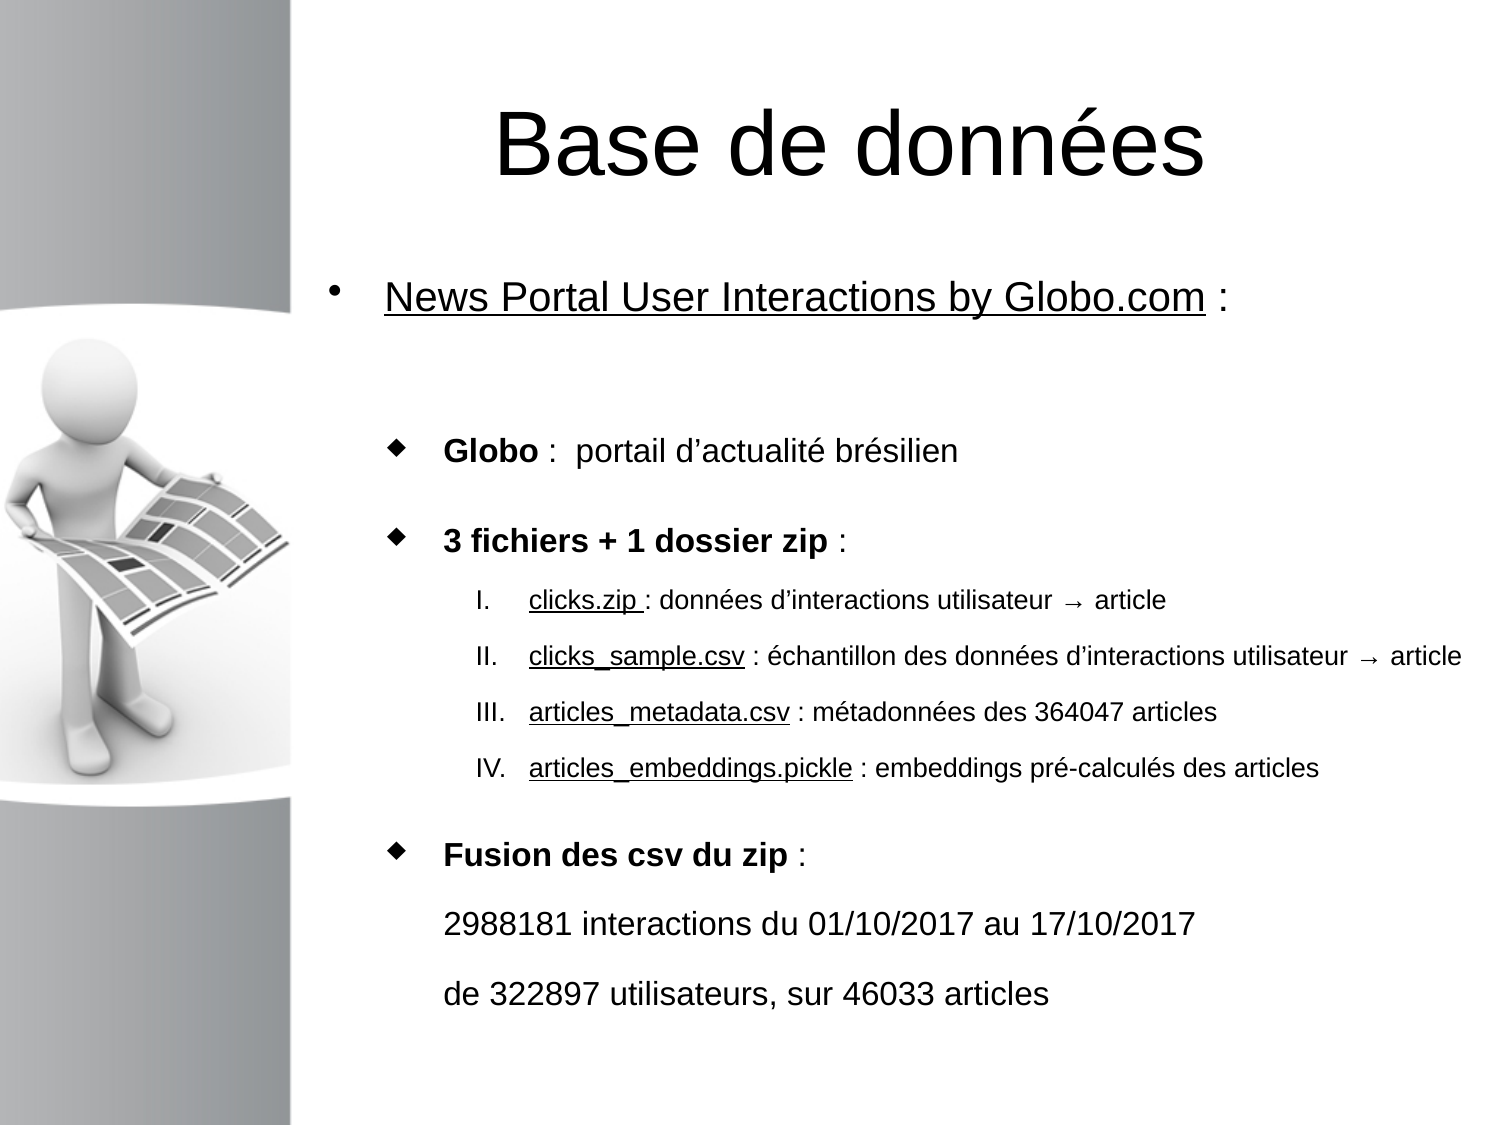

# Base de données
News Portal User Interactions by Globo.com :
Globo : portail d’actualité brésilien
3 fichiers + 1 dossier zip :
clicks.zip : données d’interactions utilisateur → article
clicks_sample.csv : échantillon des données d’interactions utilisateur → article
articles_metadata.csv : métadonnées des 364047 articles
articles_embeddings.pickle : embeddings pré-calculés des articles
Fusion des csv du zip :
2988181 interactions du 01/10/2017 au 17/10/2017
de 322897 utilisateurs, sur 46033 articles